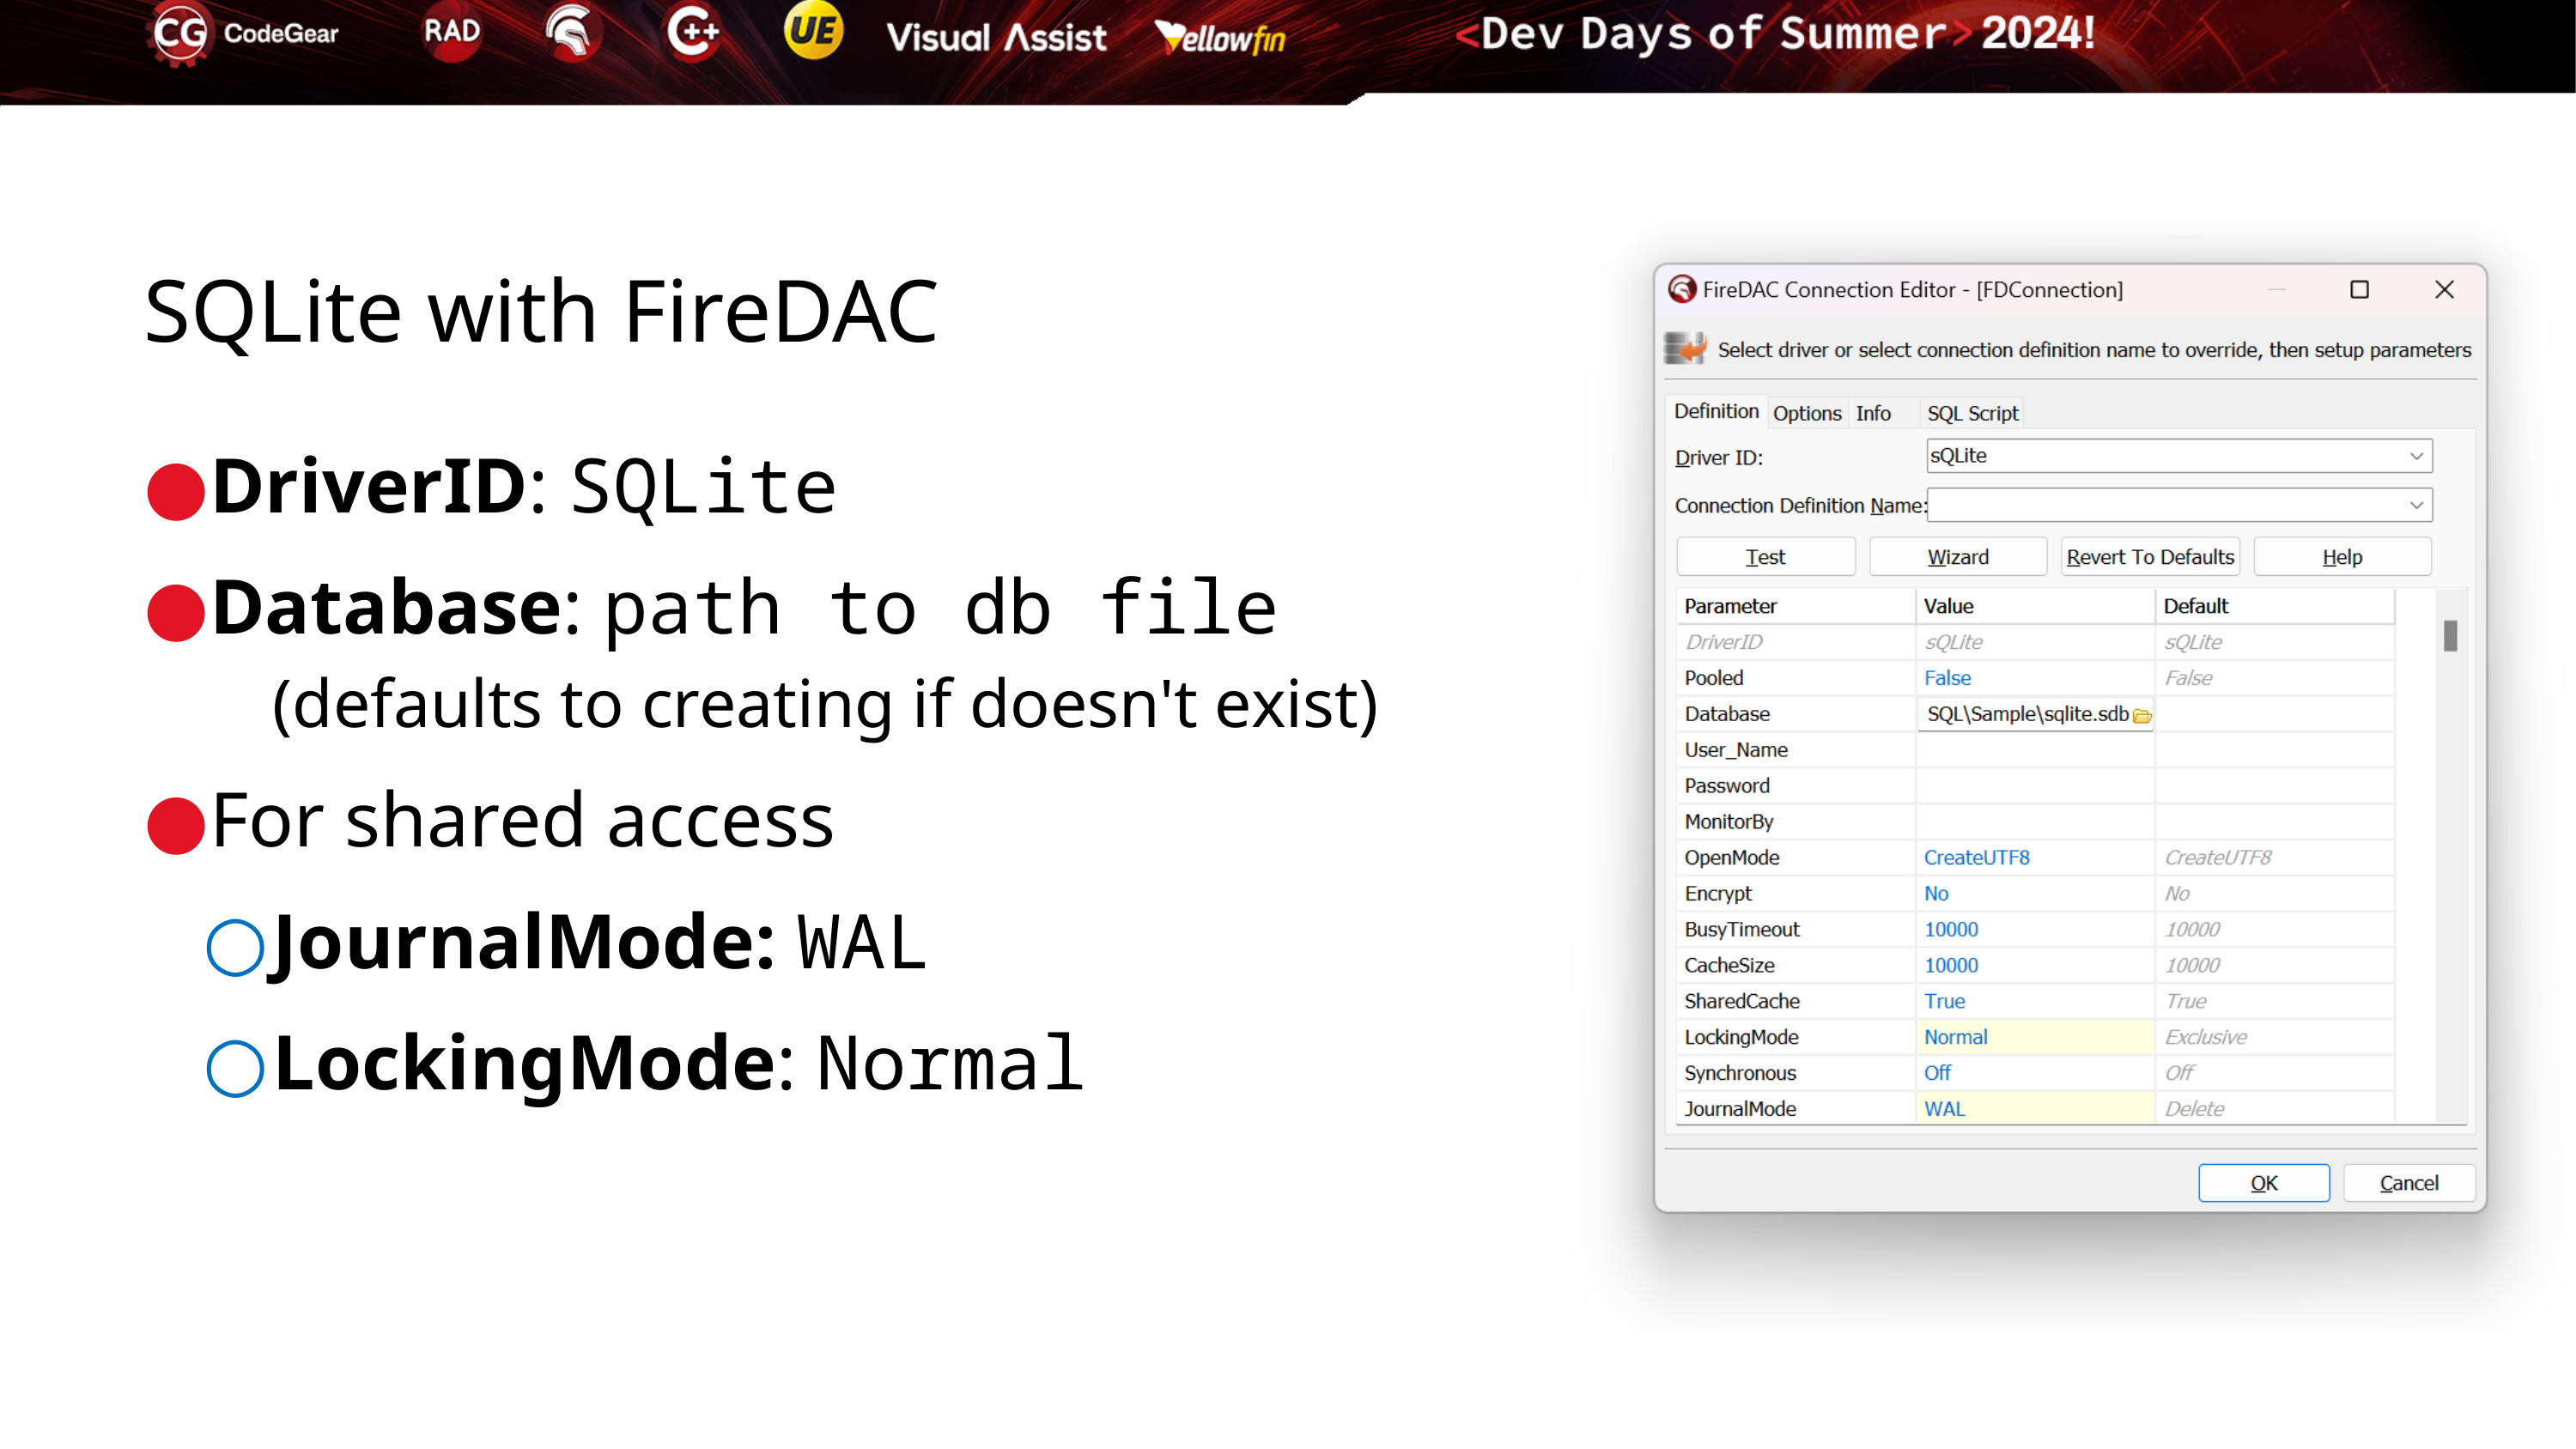

# SQLite with FireDAC
DriverID: SQLite
Database: path to db file
	(defaults to creating if doesn't exist)
For shared access
JournalMode: WAL
LockingMode: Normal